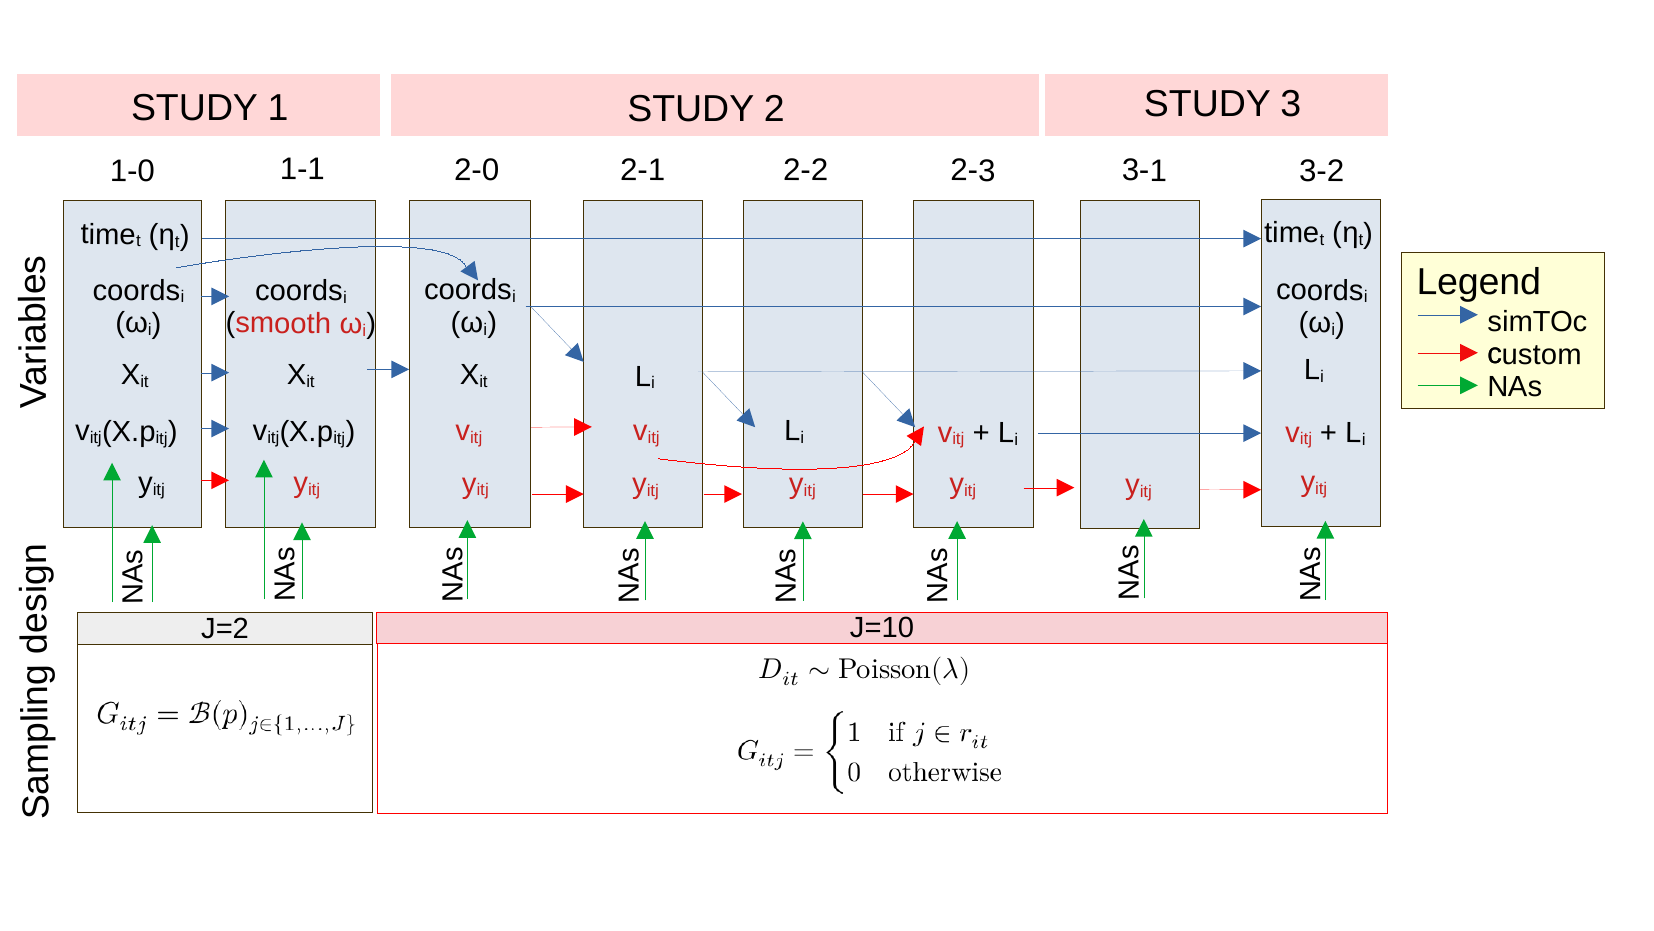

STUDY 3
STUDY 1
STUDY 2
1-1
2-0
2-1
2-2
2-3
3-1
3-2
1-0
timet (ηt)
timet (ηt)
Legend
coordsi (ωi)
coordsi (ωi)
coordsi (ωi)
coordsi (smooth ωi)
Variables
simTOcc
custom
Li
Xit
Xit
Xit
Li
NAs
Li
vitj(X.pitj)
vitj(X.pitj)
vitj
vitj
vitj + Li
vitj + Li
yitj
yitj
yitj
yitj
yitj
yitj
yitj
yitj
NAs
NAs
NAs
NAs
NAs
NAs
NAs
NAs
J=2
J=10
Sampling design